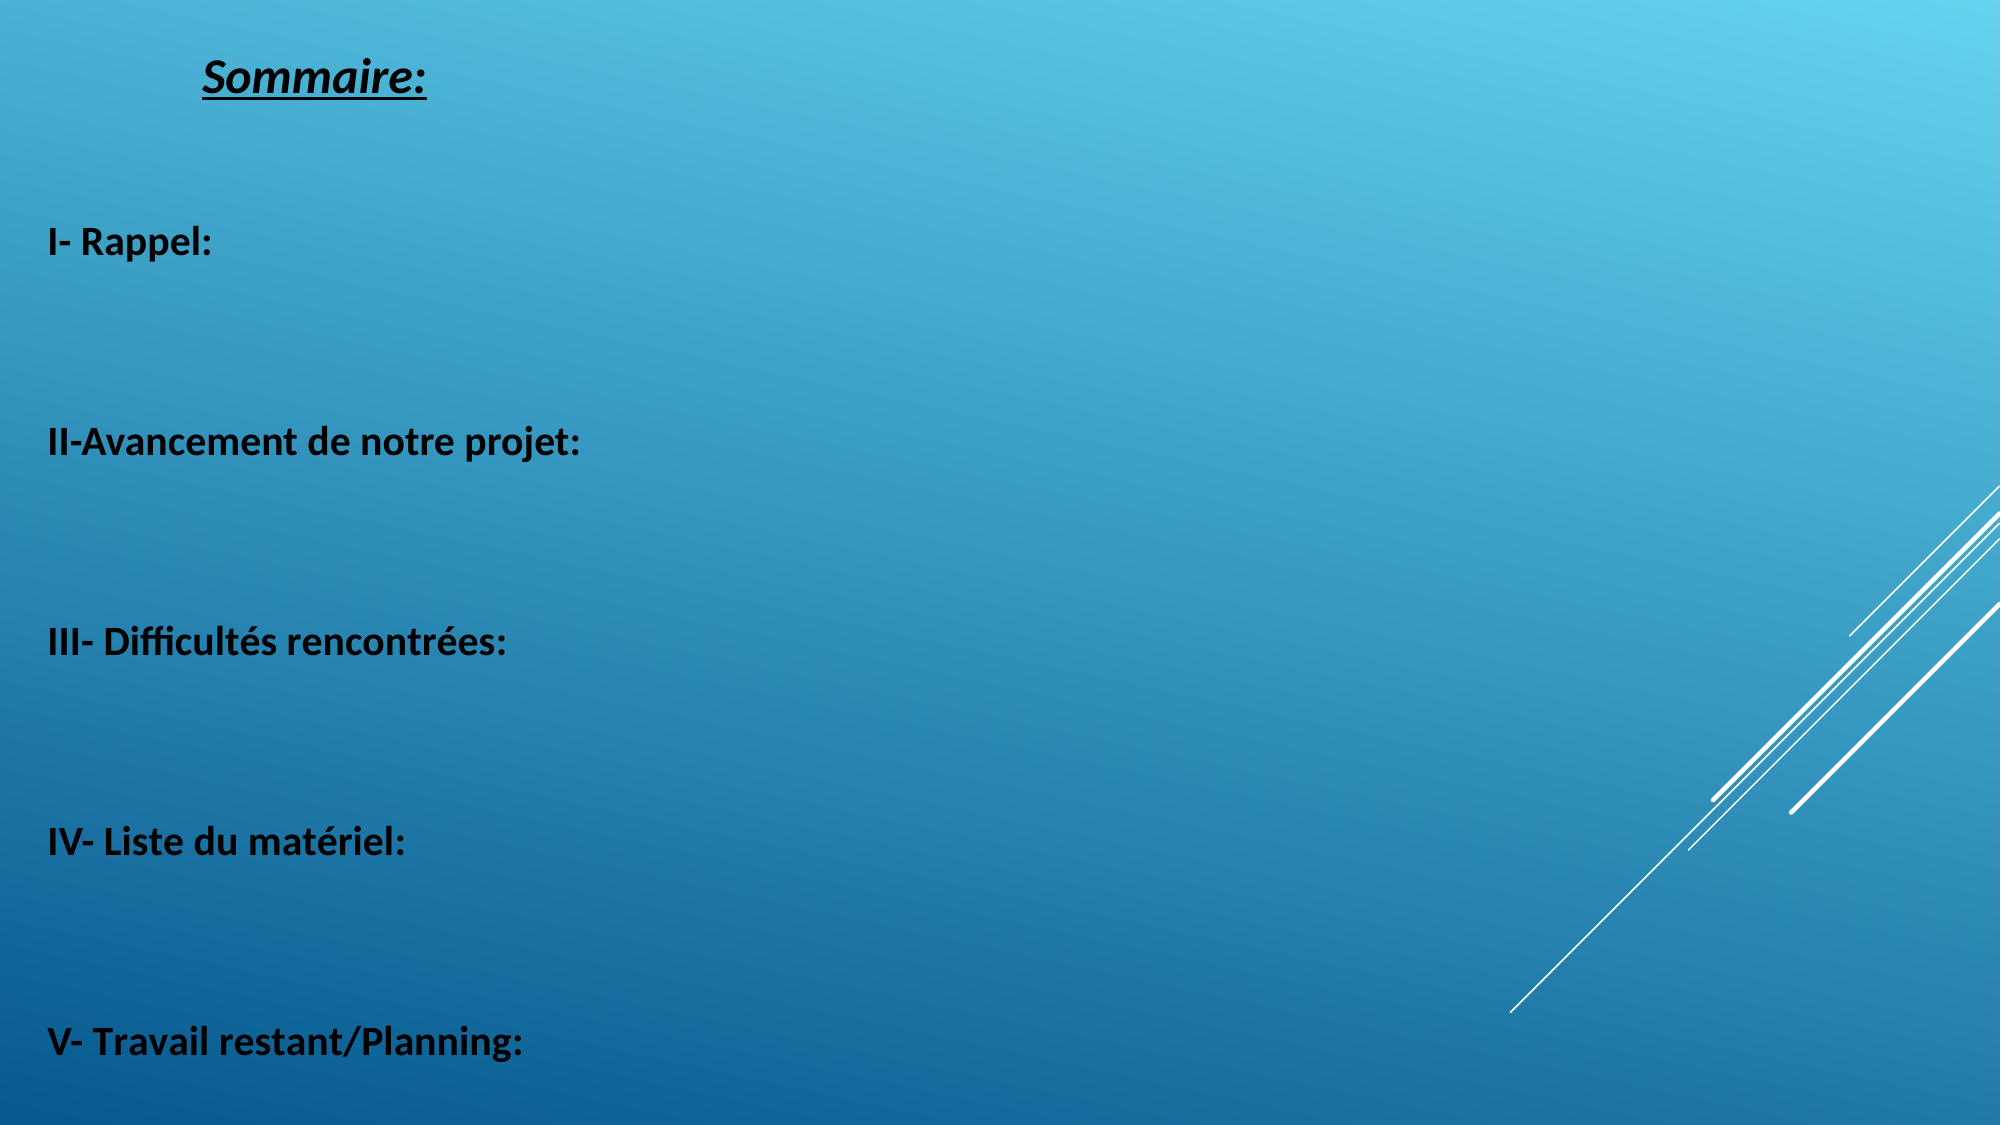

Sommaire:
I- Rappel:
II-Avancement de notre projet:
III- Difficultés rencontrées:
IV- Liste du matériel:
V- Travail restant/Planning: